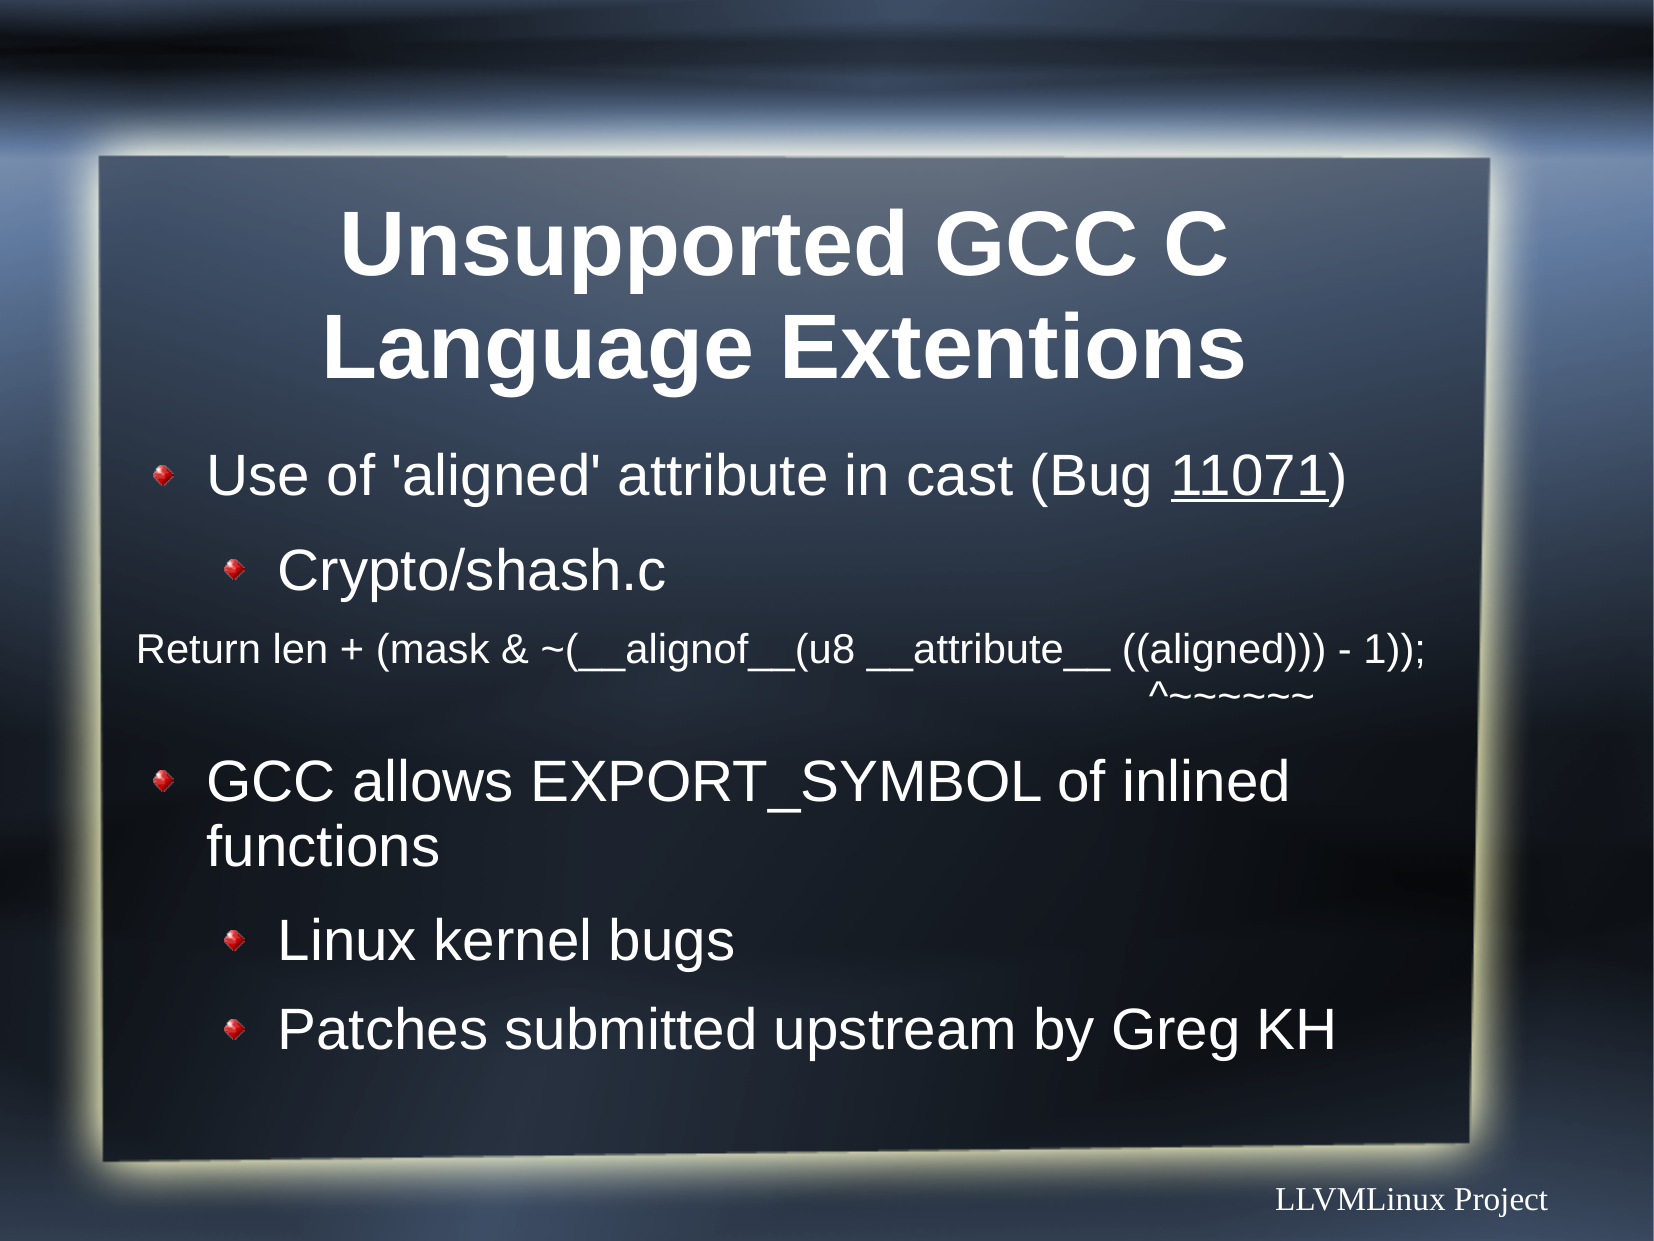

# Unsupported GCC C Language Extentions
Use of 'aligned' attribute in cast (Bug 11071)
Crypto/shash.c
Return len + (mask & ~(__alignof__(u8 __attribute__ ((aligned))) - 1));
 ^~~~~~~
GCC allows EXPORT_SYMBOL of inlined functions
Linux kernel bugs
Patches submitted upstream by Greg KH